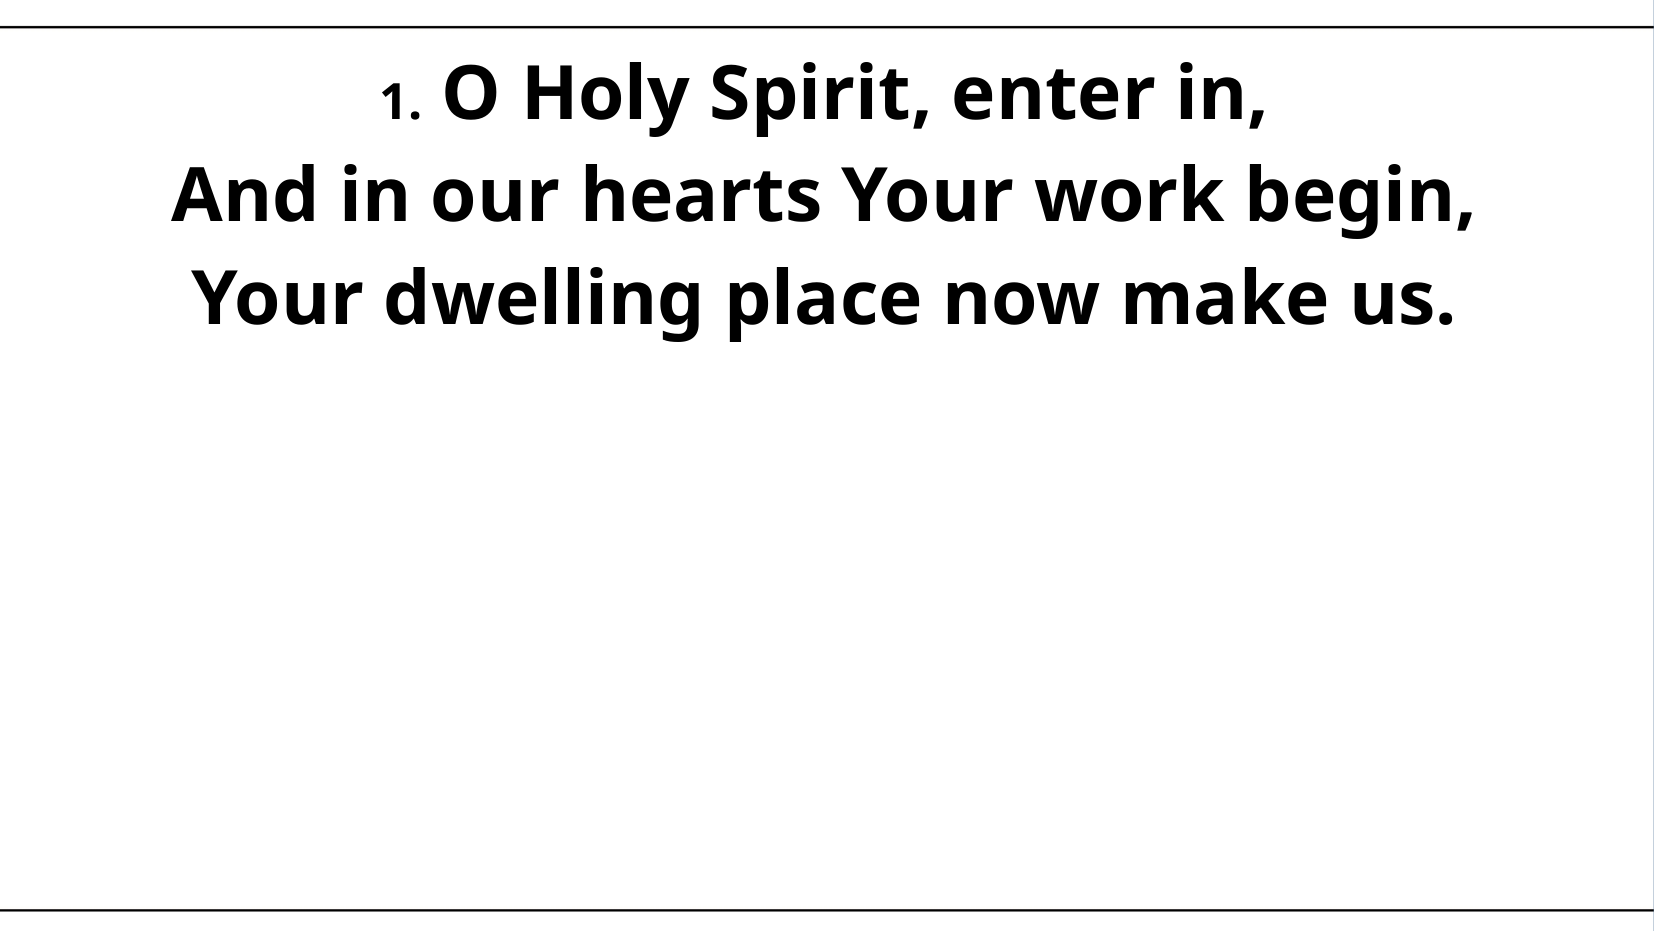

1. O Holy Spirit, enter in,
And in our hearts Your work begin,
Your dwelling place now make us.